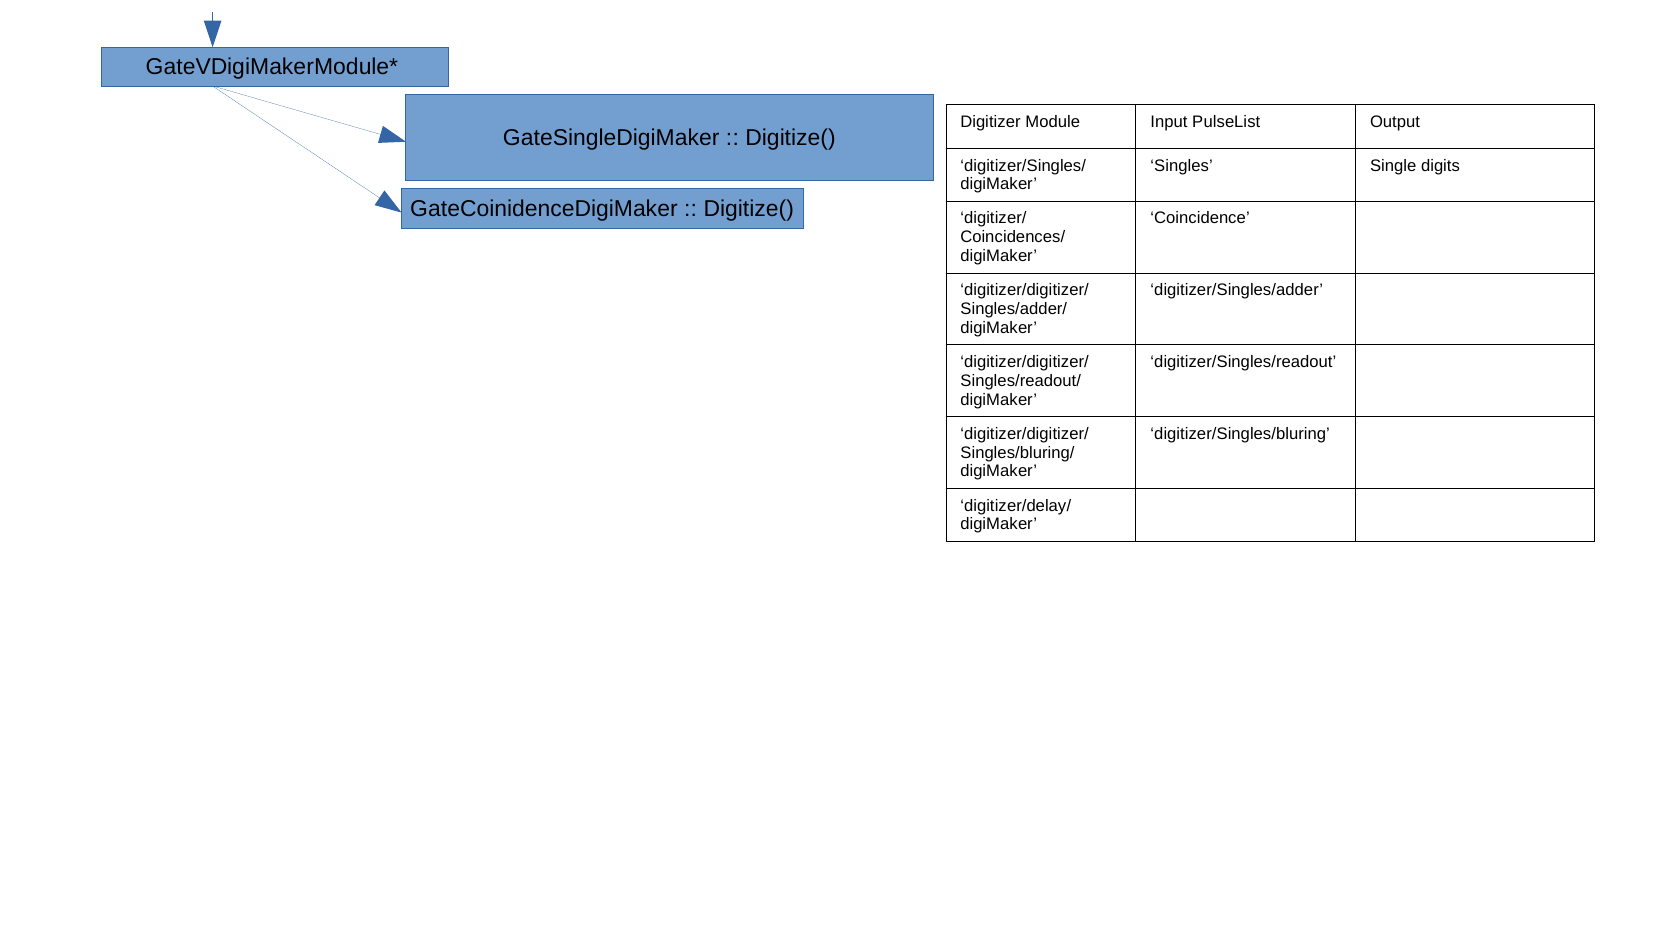

GateVDigiMakerModule*
GateSingleDigiMaker :: Digitize()
| Digitizer Module | Input PulseList | Output |
| --- | --- | --- |
| ‘digitizer/Singles/digiMaker’ | ‘Singles’ | Single digits |
| ‘digitizer/Coincidences/digiMaker’ | ‘Coincidence’ | |
| ‘digitizer/digitizer/Singles/adder/digiMaker’ | ‘digitizer/Singles/adder’ | |
| ‘digitizer/digitizer/Singles/readout/digiMaker’ | ‘digitizer/Singles/readout’ | |
| ‘digitizer/digitizer/Singles/bluring/digiMaker’ | ‘digitizer/Singles/bluring’ | |
| ‘digitizer/delay/digiMaker’ | | |
GateCoinidenceDigiMaker :: Digitize()